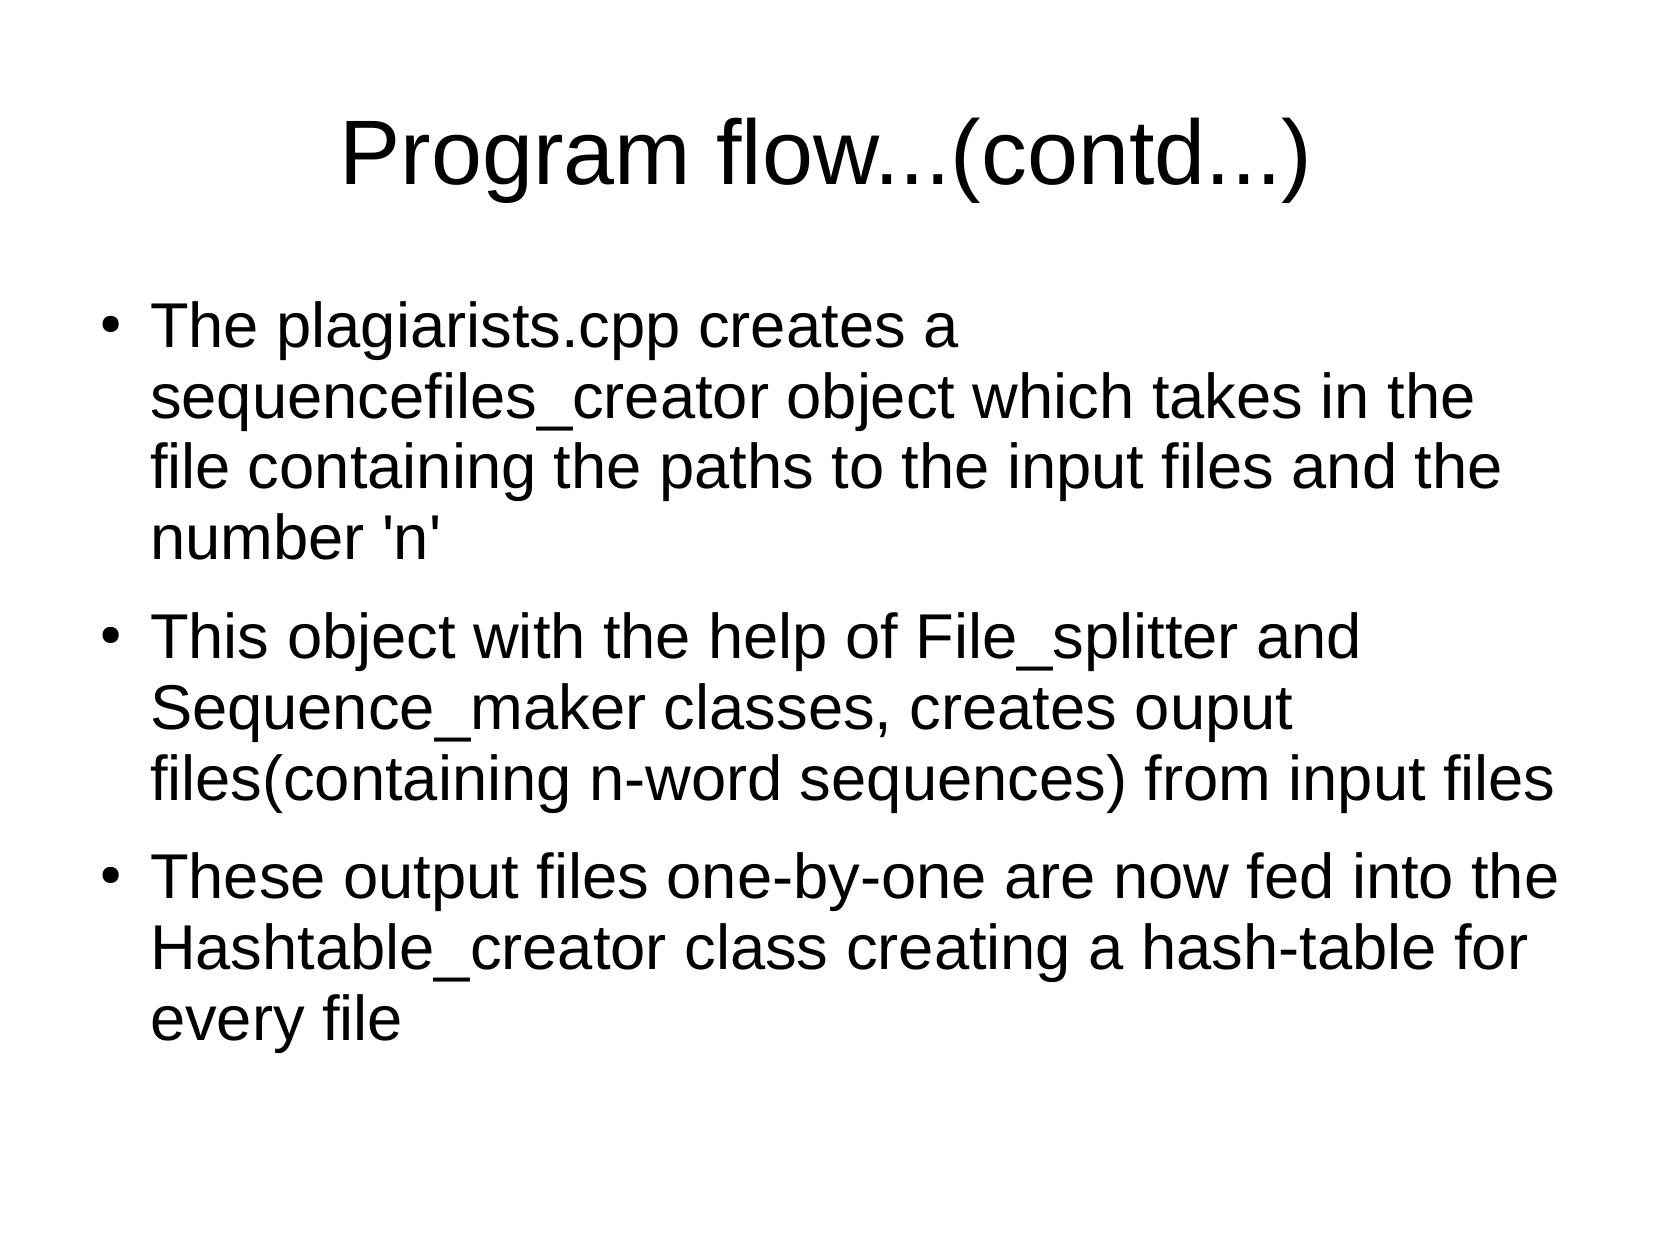

# Program flow...(contd...)
The plagiarists.cpp creates a sequencefiles_creator object which takes in the file containing the paths to the input files and the number 'n'
This object with the help of File_splitter and Sequence_maker classes, creates ouput files(containing n-word sequences) from input files
These output files one-by-one are now fed into the Hashtable_creator class creating a hash-table for every file